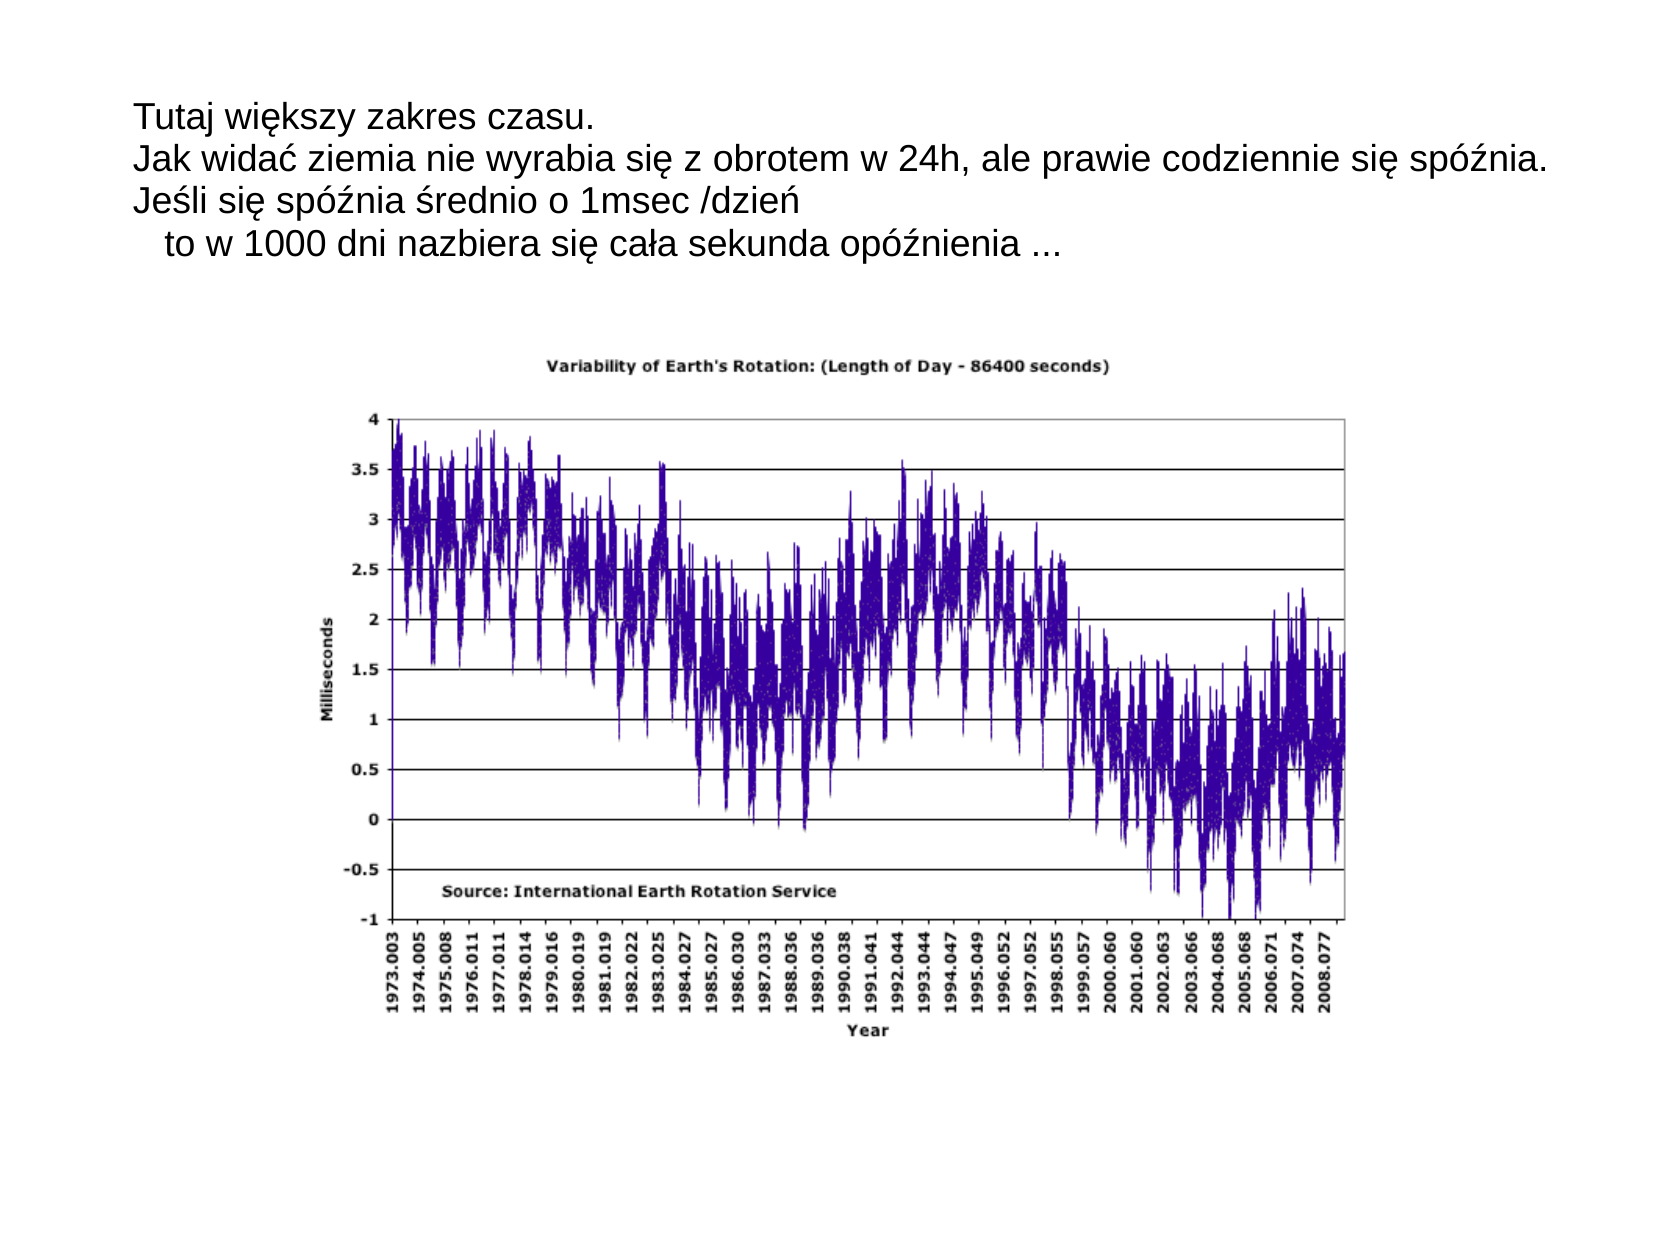

Tutaj większy zakres czasu.
Jak widać ziemia nie wyrabia się z obrotem w 24h, ale prawie codziennie się spóźnia.
Jeśli się spóźnia średnio o 1msec /dzień
 to w 1000 dni nazbiera się cała sekunda opóźnienia ...